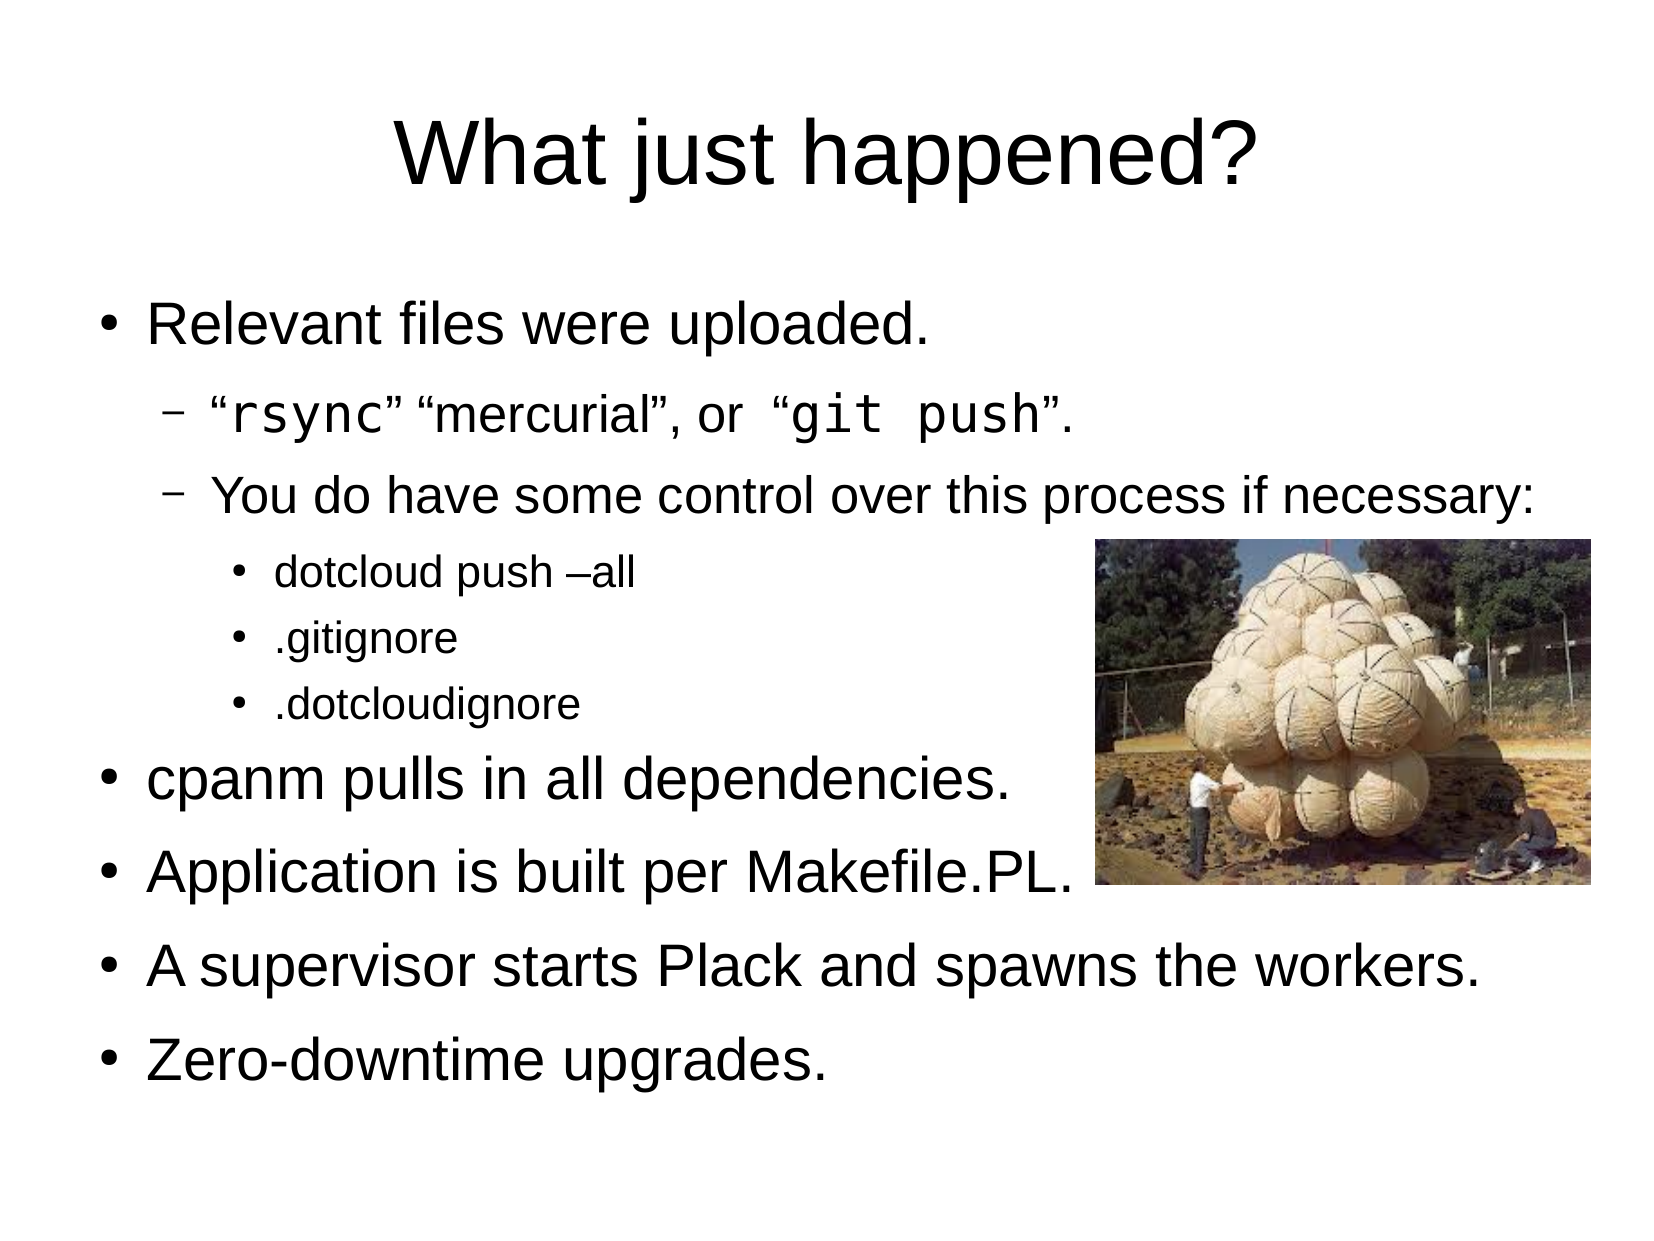

# What just happened?
Relevant files were uploaded.
“rsync” “mercurial”, or “git push”.
You do have some control over this process if necessary:
dotcloud push –all
.gitignore
.dotcloudignore
cpanm pulls in all dependencies.
Application is built per Makefile.PL.
A supervisor starts Plack and spawns the workers.
Zero-downtime upgrades.